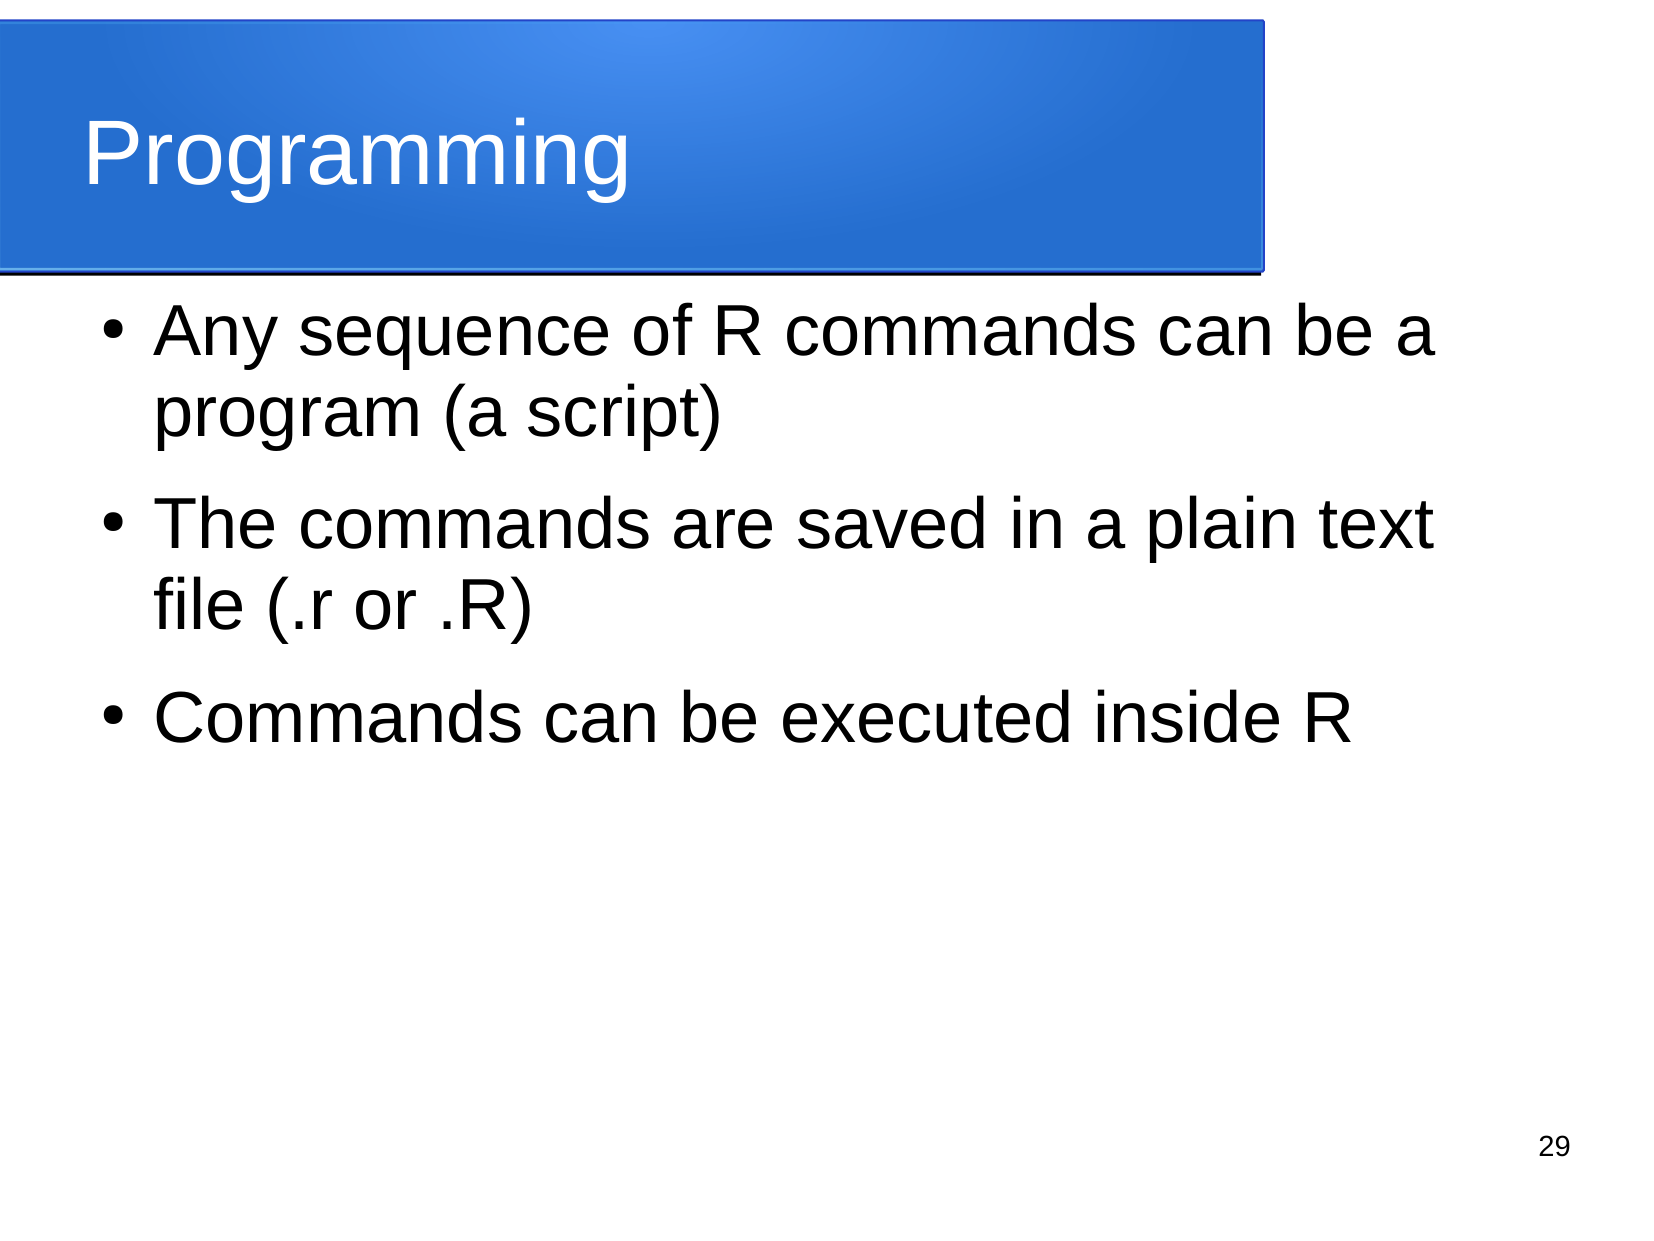

# Programming
Any sequence of R commands can be a program (a script)
The commands are saved in a plain text file (.r or .R)
Commands can be executed inside R
29